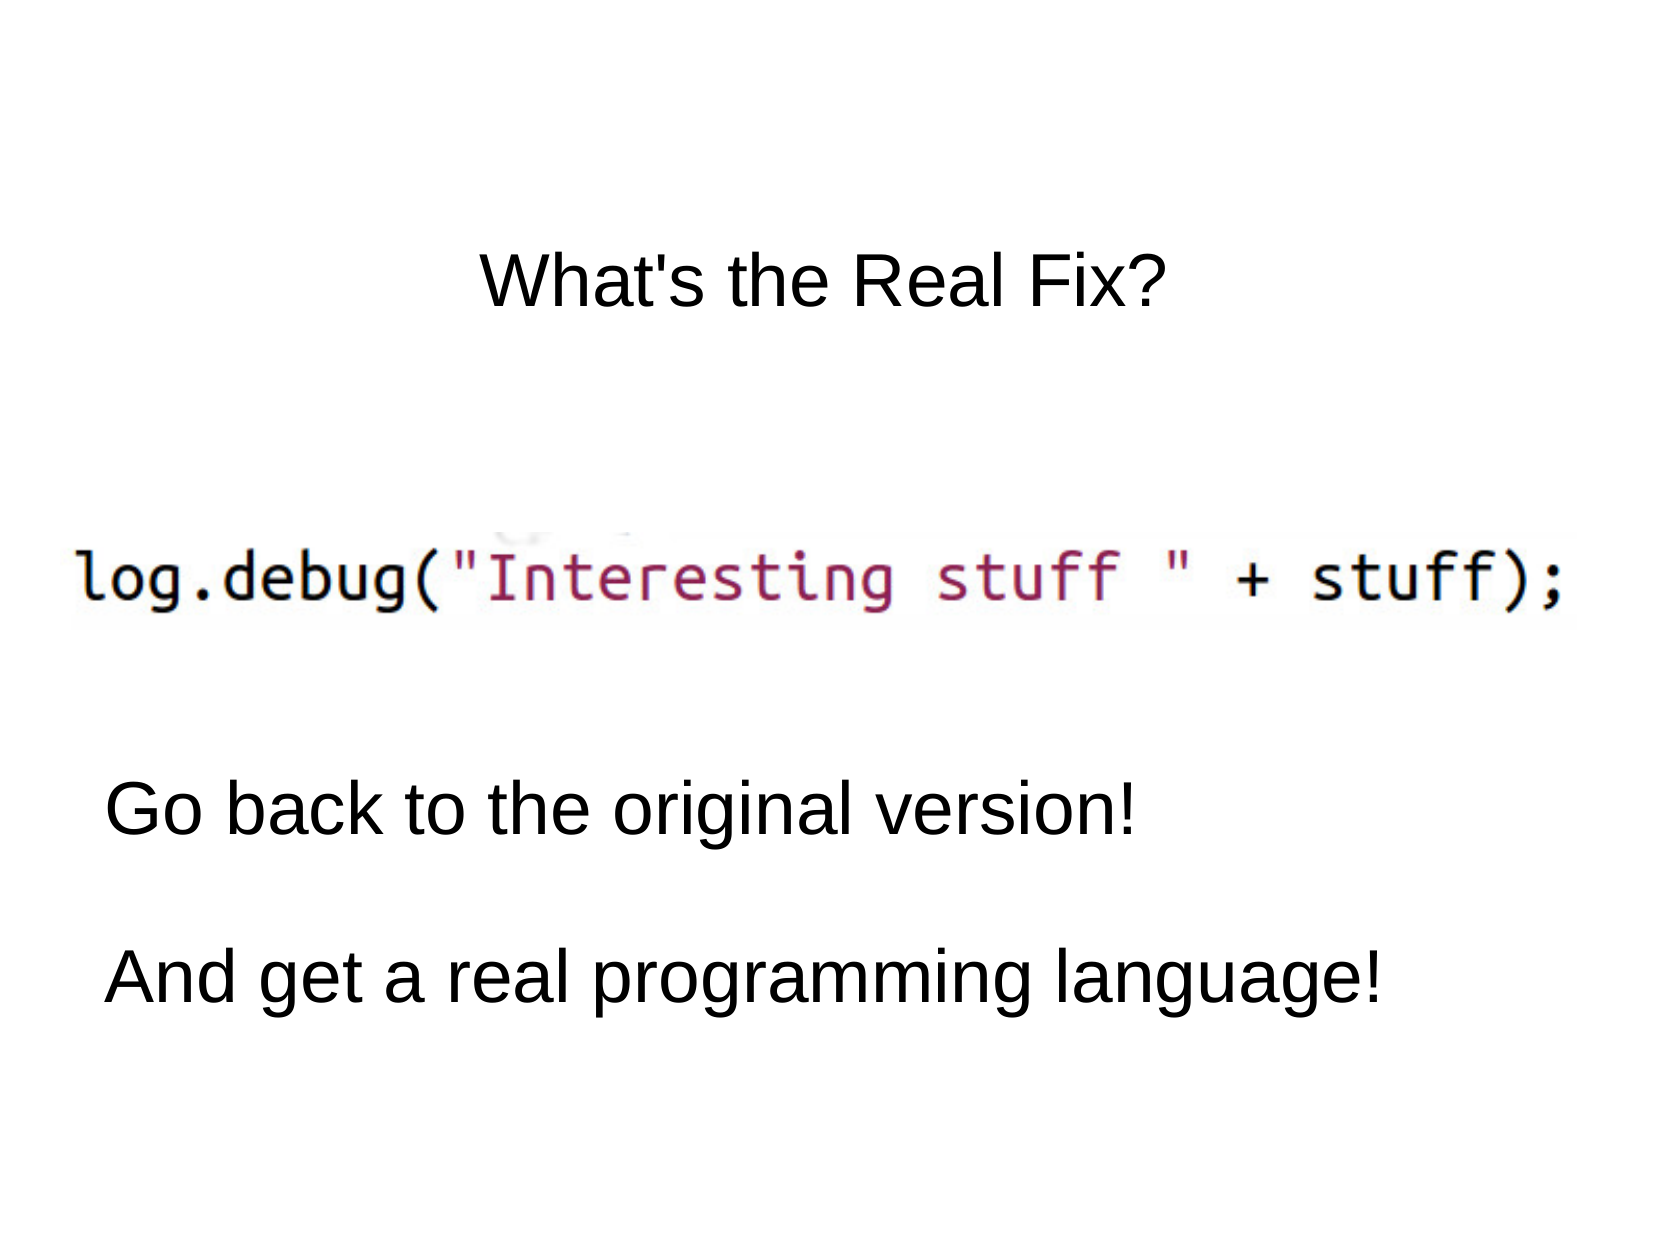

What's the Real Fix?
Go back to the original version!
And get a real programming language!